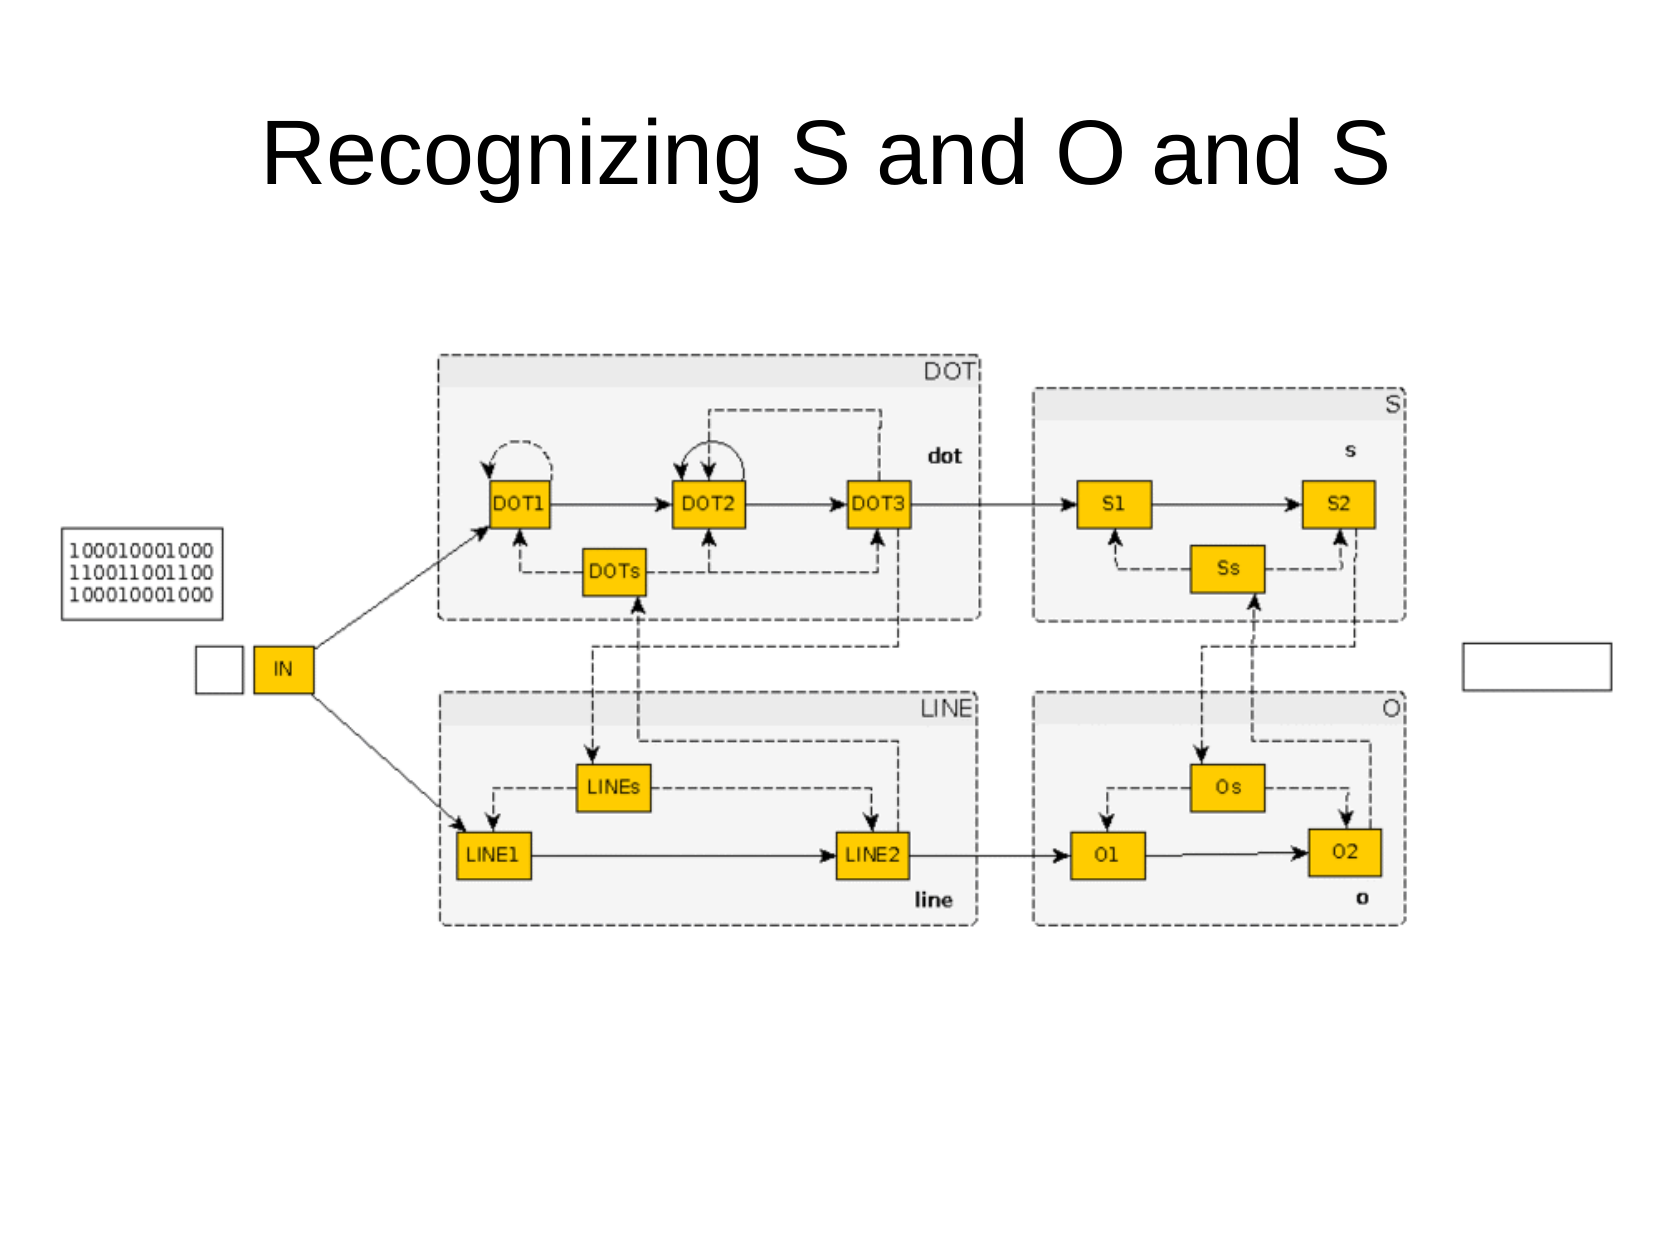

# Recognizing S and O and S